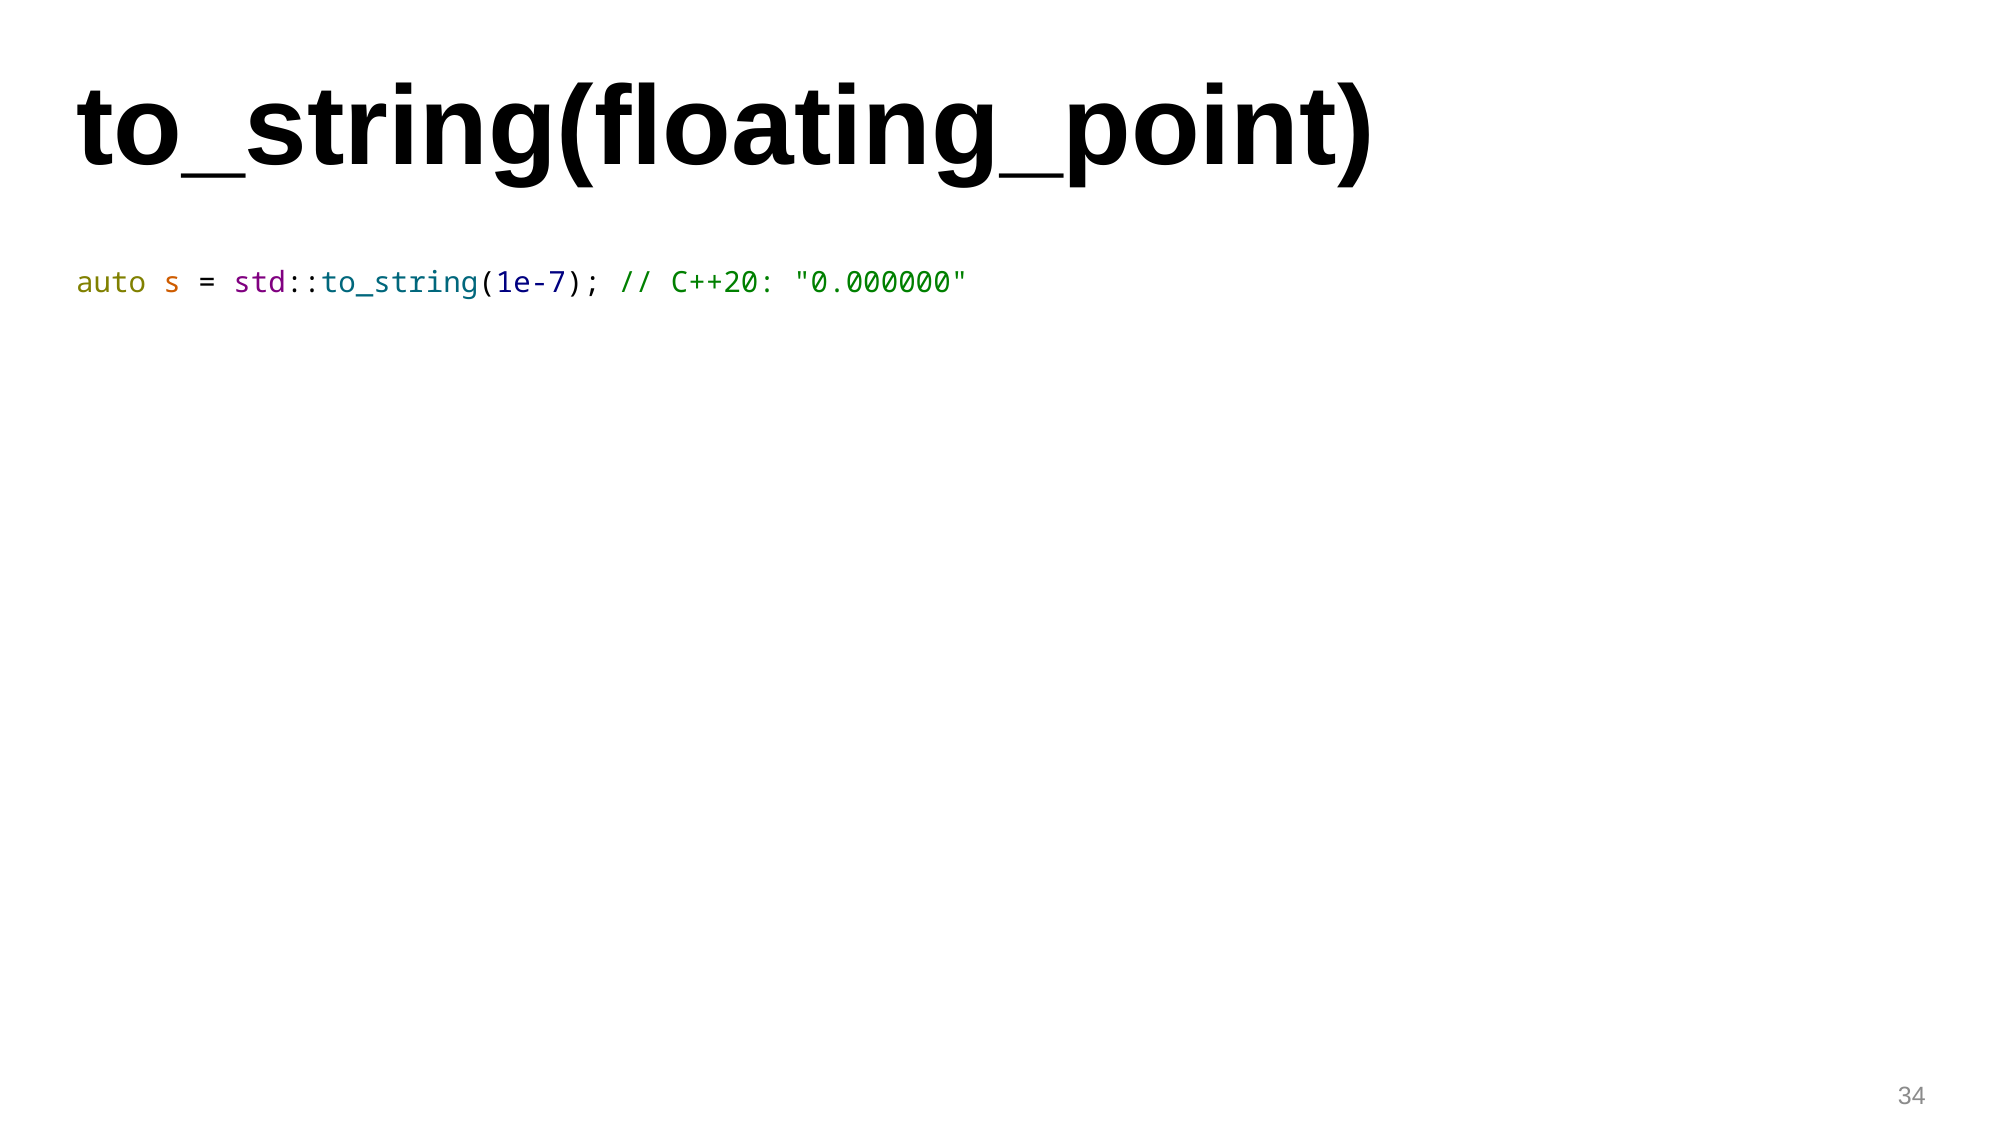

# to_string(floating_point)
auto s = std::to_string(1e-7); // C++20: "0.000000"